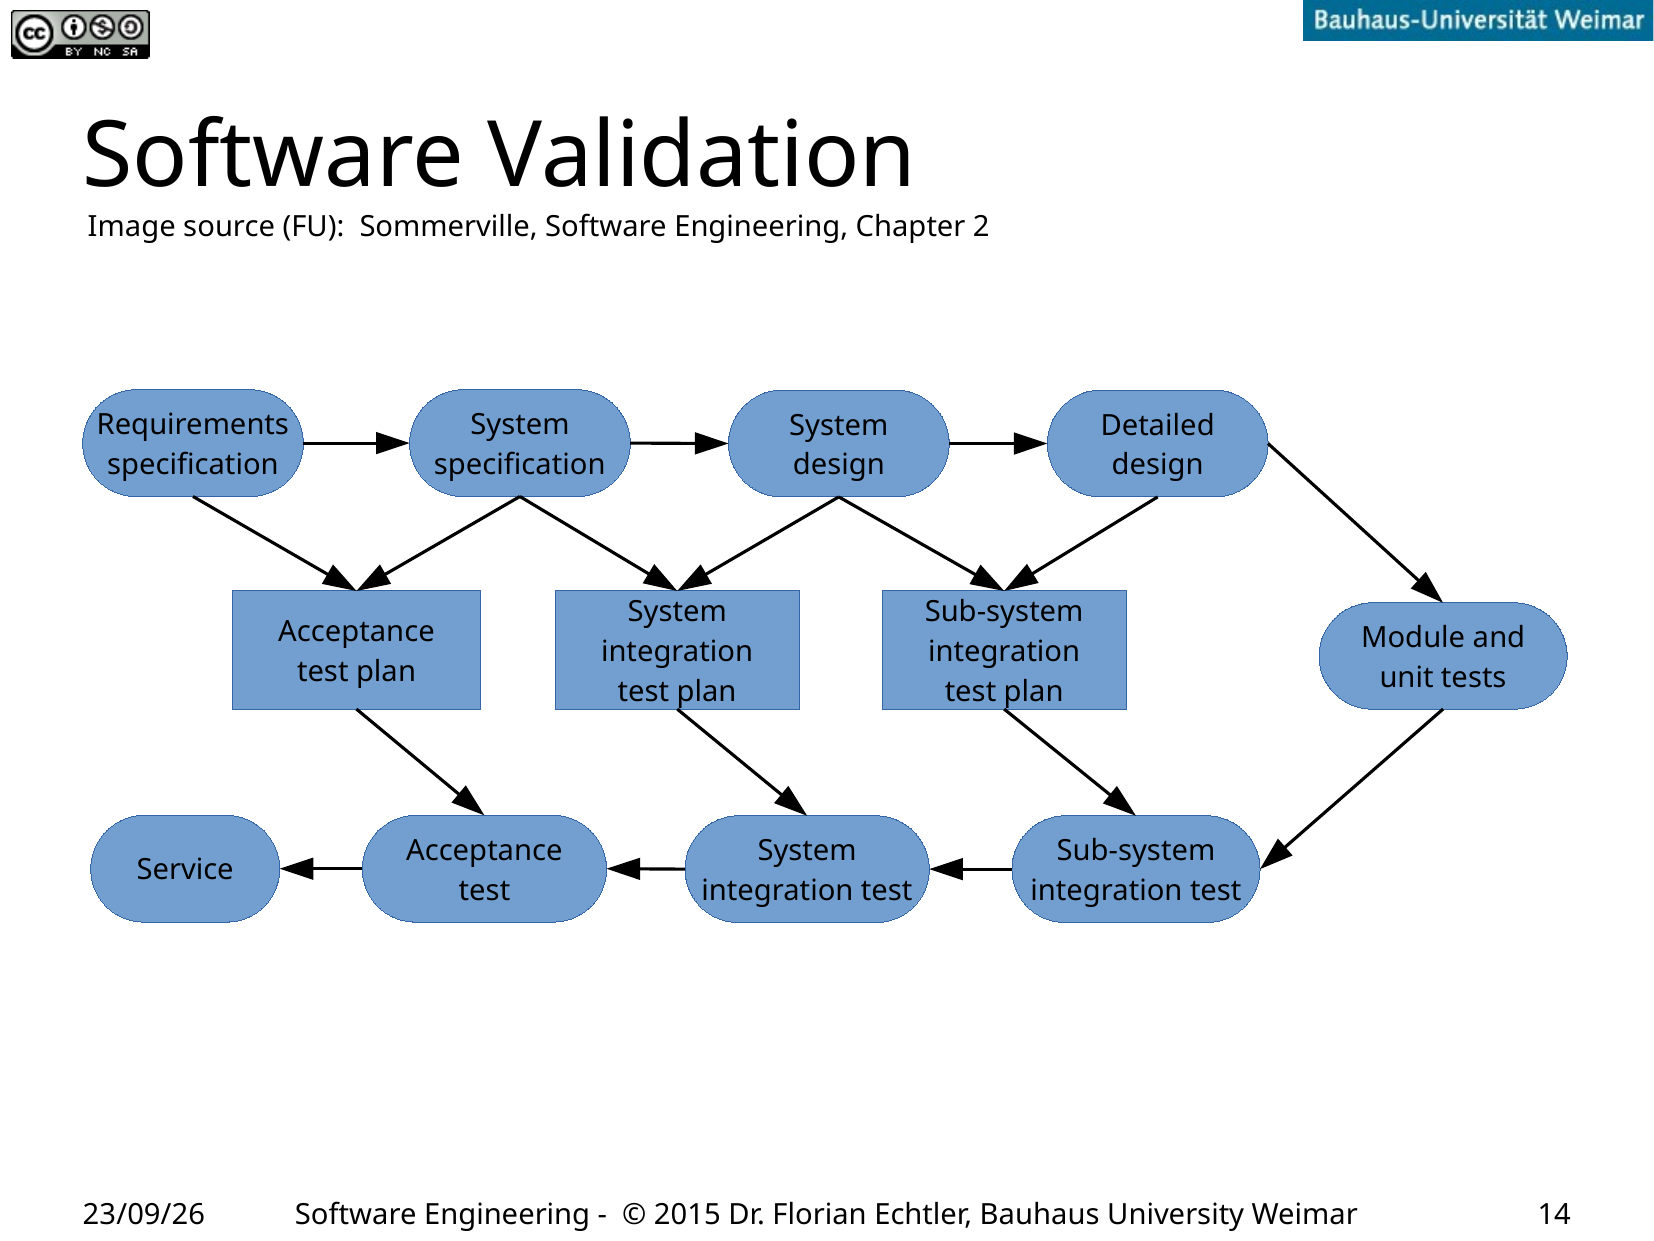

# Software Validation
Image source (FU): Sommerville, Software Engineering, Chapter 2
Requirements
specification
System
specification
System
design
Detailed
design
Acceptance
test plan
System
integration
test plan
Sub-system
integration
test plan
Module and
unit tests
Service
Acceptance
test
System
integration test
Sub-system
integration test
Software Engineering - © 2015 Dr. Florian Echtler, Bauhaus University Weimar
14